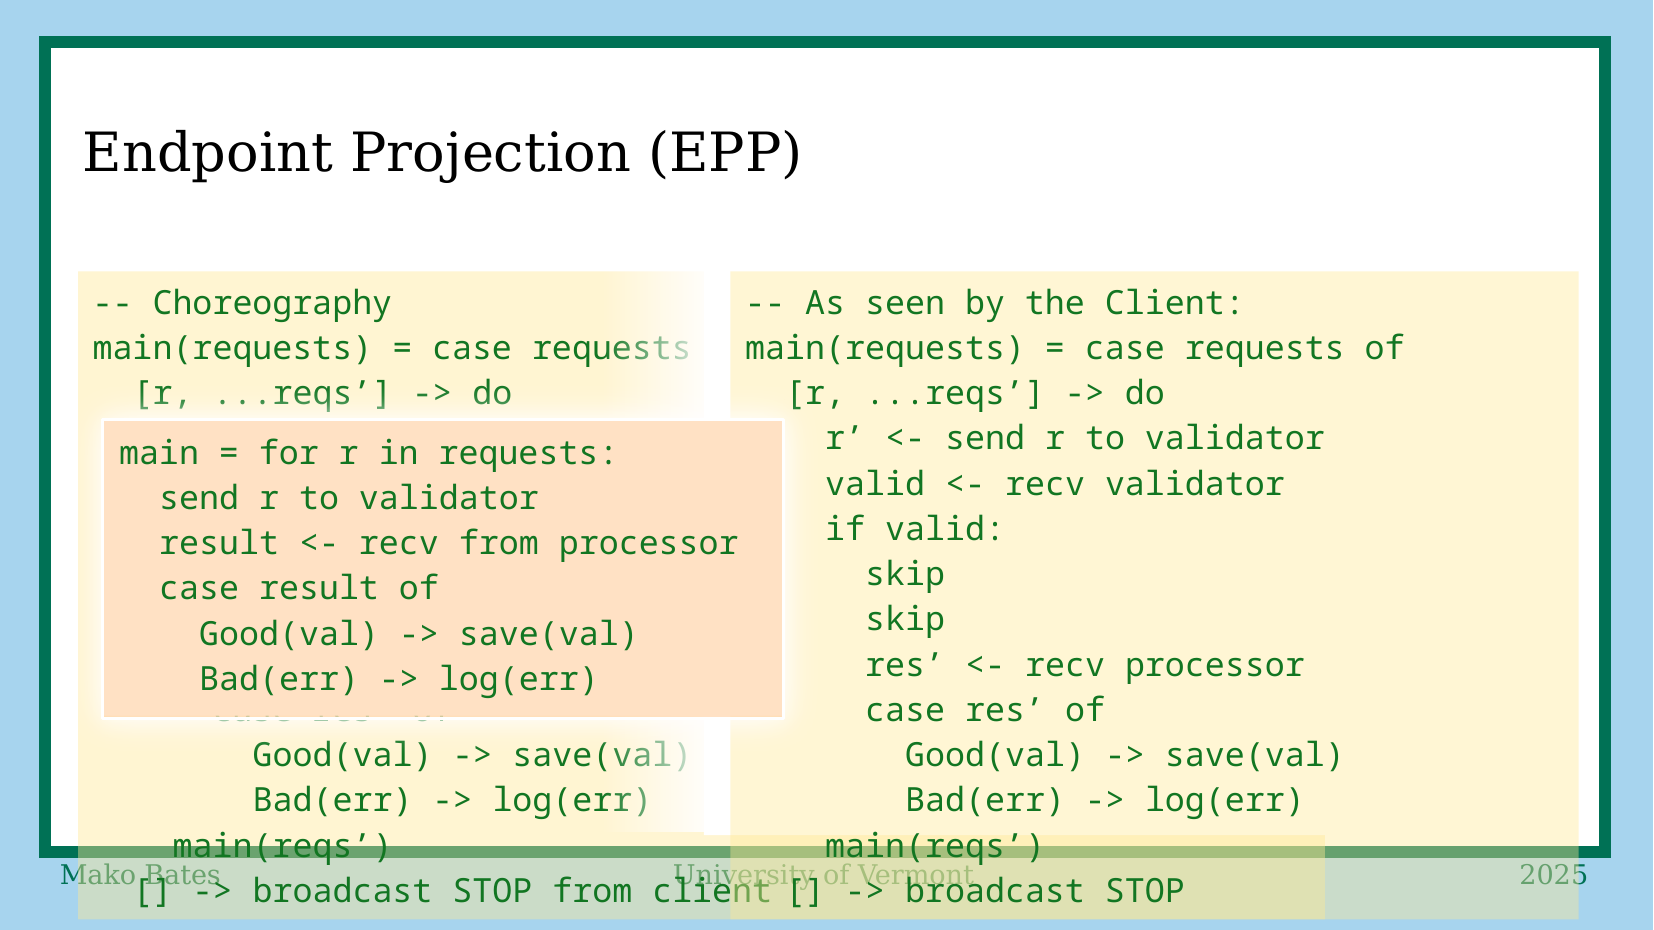

# Endpoint Projection (EPP)
-- Choreography
main(requests) = case requests of
 [r, ...reqs’] -> do
 r’ <- comm r from client to validator
 valid <- broadcast valid(r’) from validator
 if valid:
 r’’ <- comm r’ from validator to processor
 result <- handle(r’’)
 res’ <- comm result from processor to client
 case res’ of
 Good(val) -> save(val)
 Bad(err) -> log(err)
 main(reqs’)
 [] -> broadcast STOP from client
-- As seen by the Client:
main(requests) = case requests of
 [r, ...reqs’] -> do
 r’ <- send r to validator
 valid <- recv validator
 if valid:
 skip
 skip
 res’ <- recv processor
 case res’ of
 Good(val) -> save(val)
 Bad(err) -> log(err)
 main(reqs’)
 [] -> broadcast STOP
main = for r in requests:
 send r to validator
 result <- recv from processor
 case result of
 Good(val) -> save(val)
 Bad(err) -> log(err)